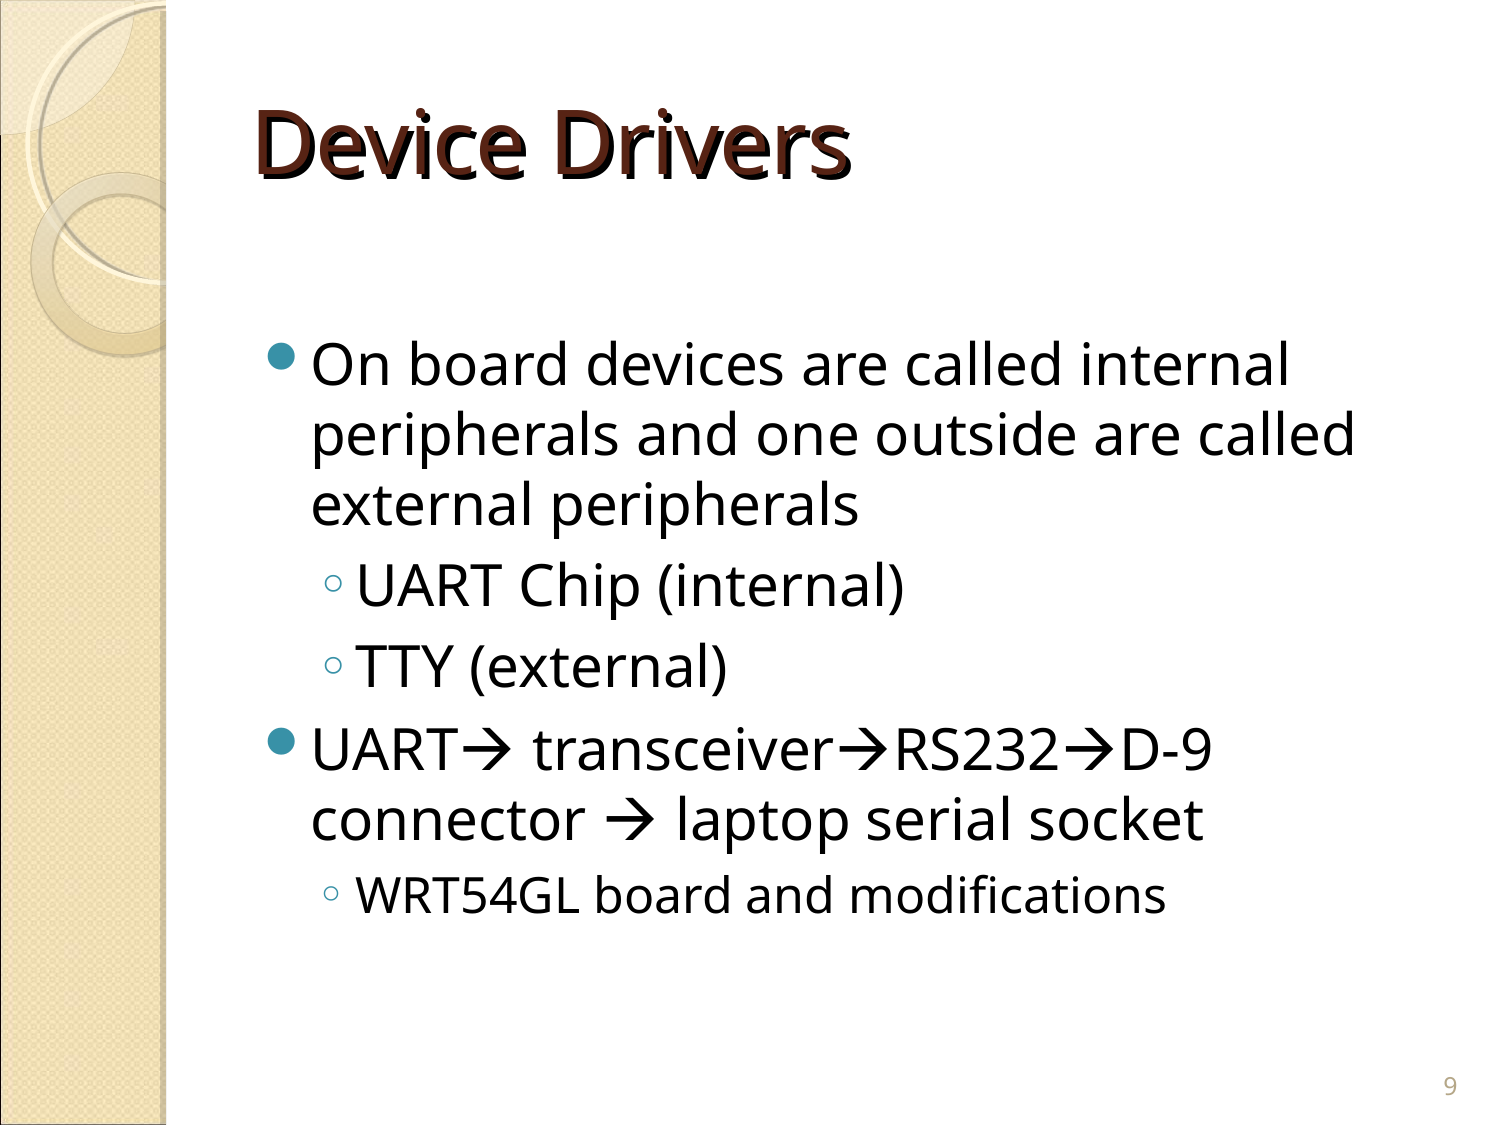

# Device Drivers
On board devices are called internal peripherals and one outside are called external peripherals
UART Chip (internal)
TTY (external)
UART transceiverRS232D-9 connector  laptop serial socket
WRT54GL board and modifications